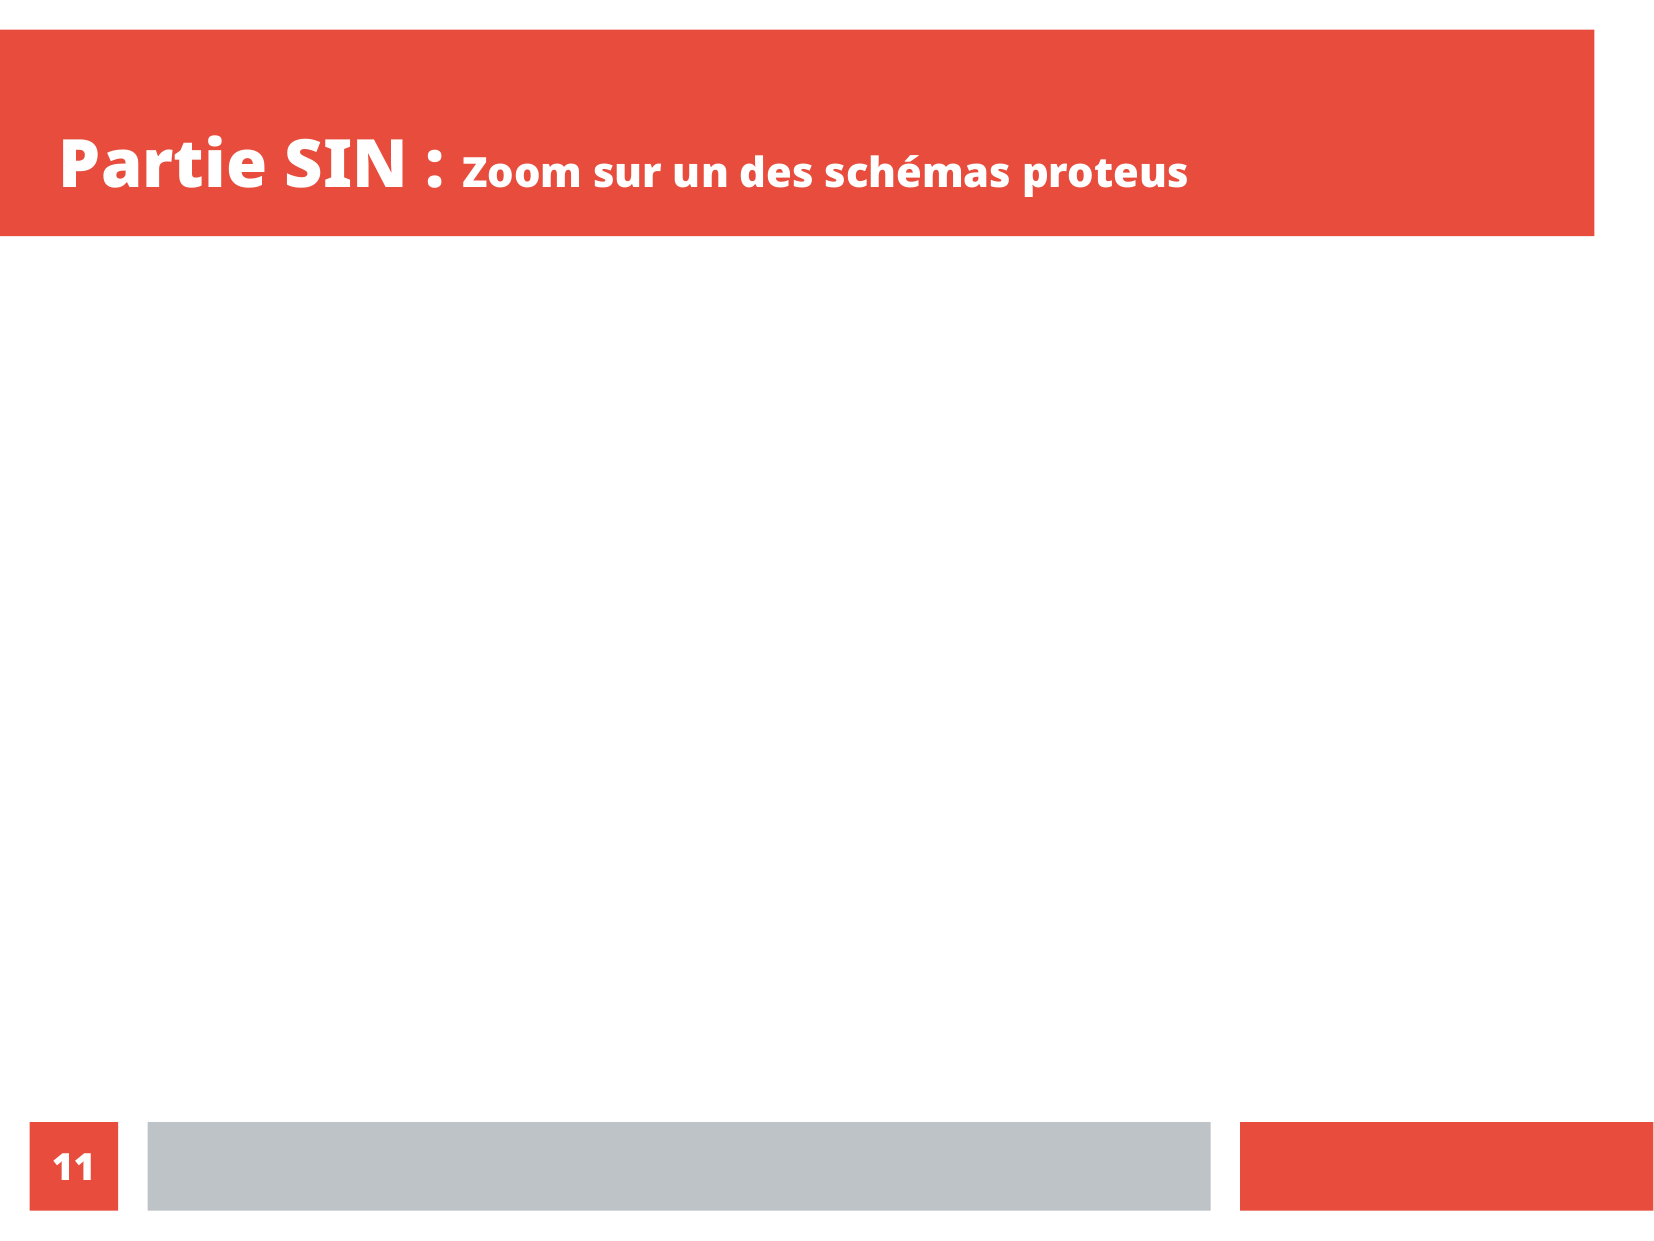

# Partie SIN : Zoom sur un des schémas proteus
11